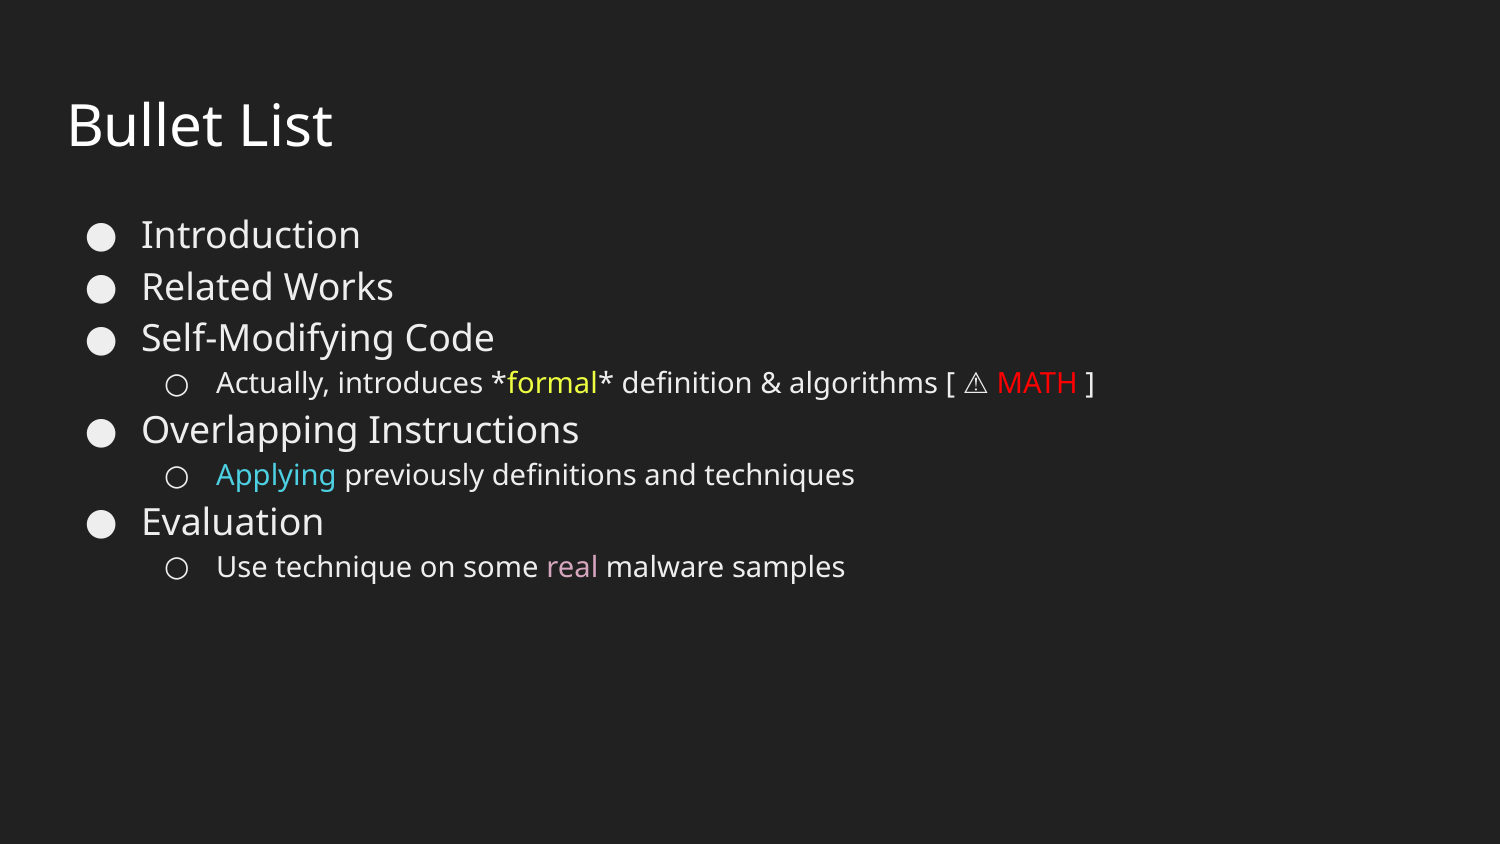

# Bullet List
Introduction
Related Works
Self-Modifying Code
Actually, introduces *formal* definition & algorithms [ ⚠️ MATH ]
Overlapping Instructions
Applying previously definitions and techniques
Evaluation
Use technique on some real malware samples